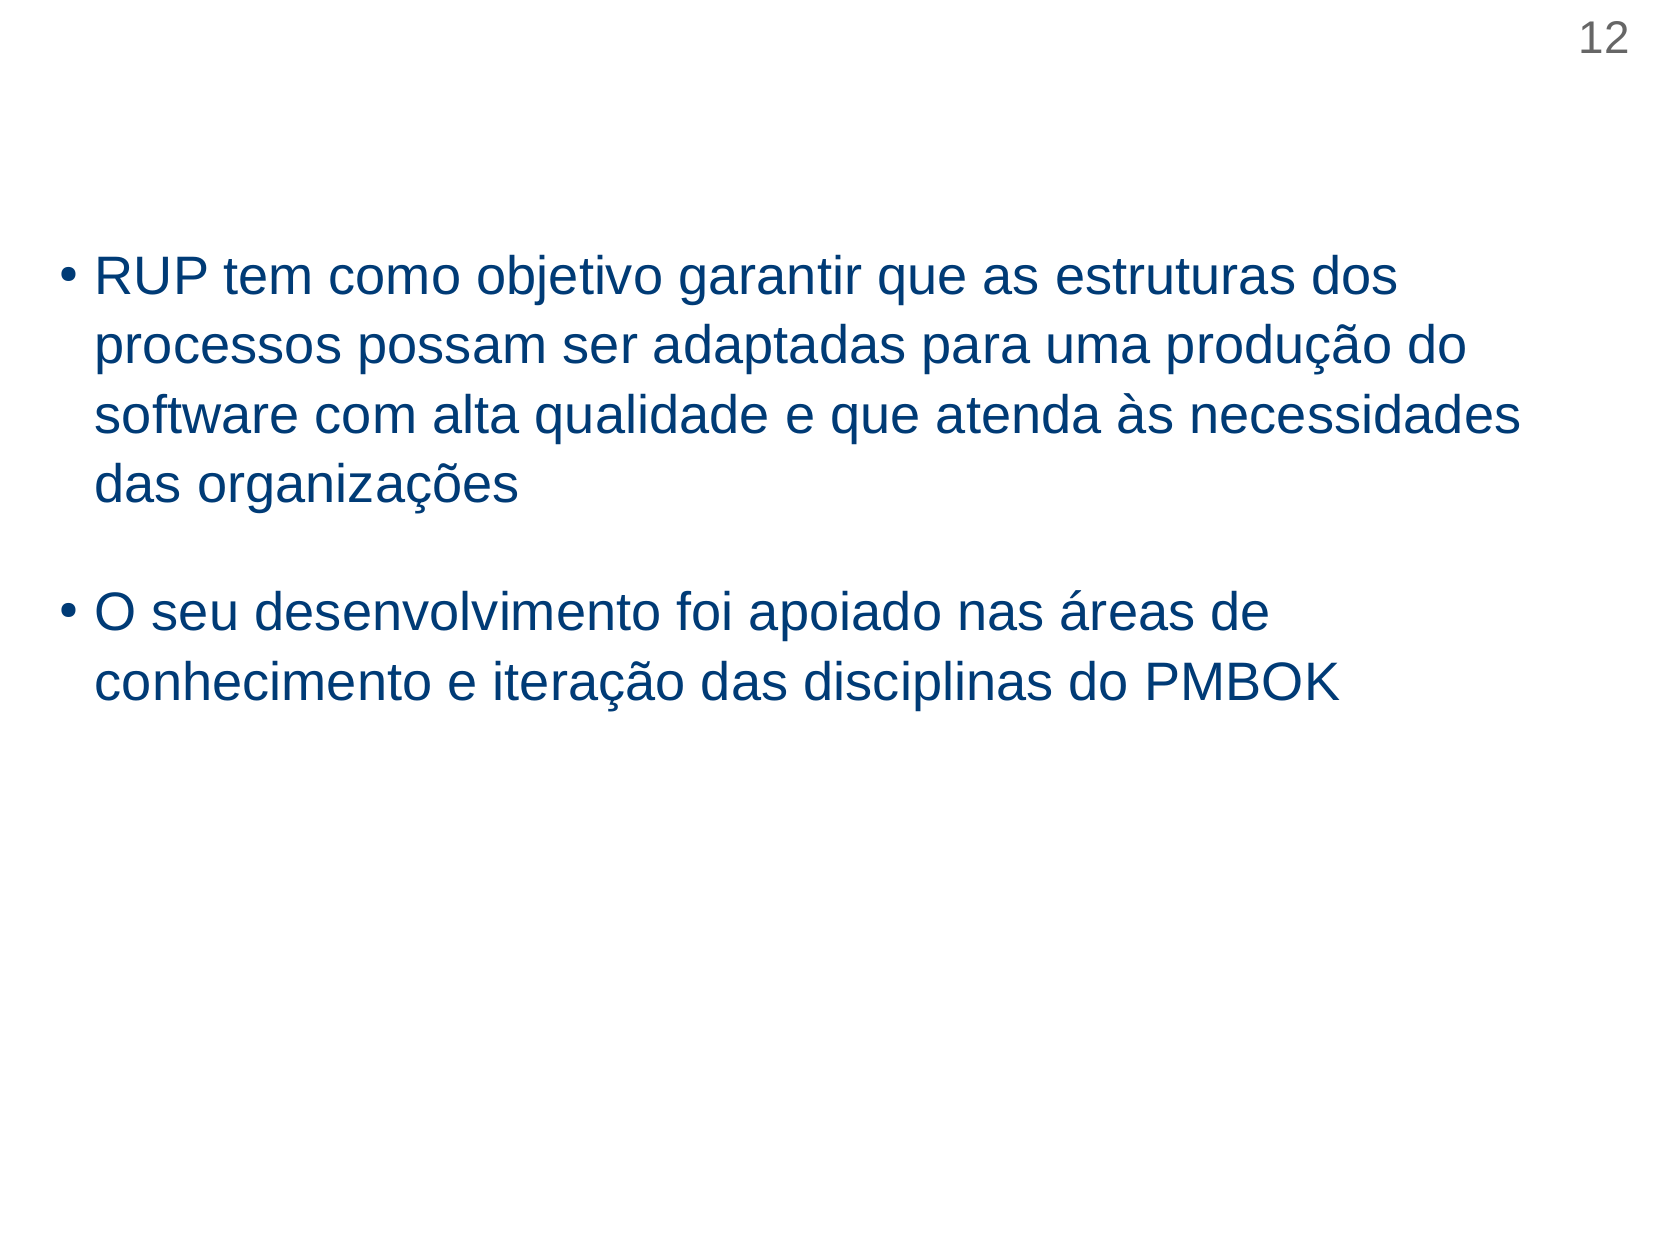

12
#
RUP tem como objetivo garantir que as estruturas dos processos possam ser adaptadas para uma produção do software com alta qualidade e que atenda às necessidades das organizações
O seu desenvolvimento foi apoiado nas áreas de conhecimento e iteração das disciplinas do PMBOK